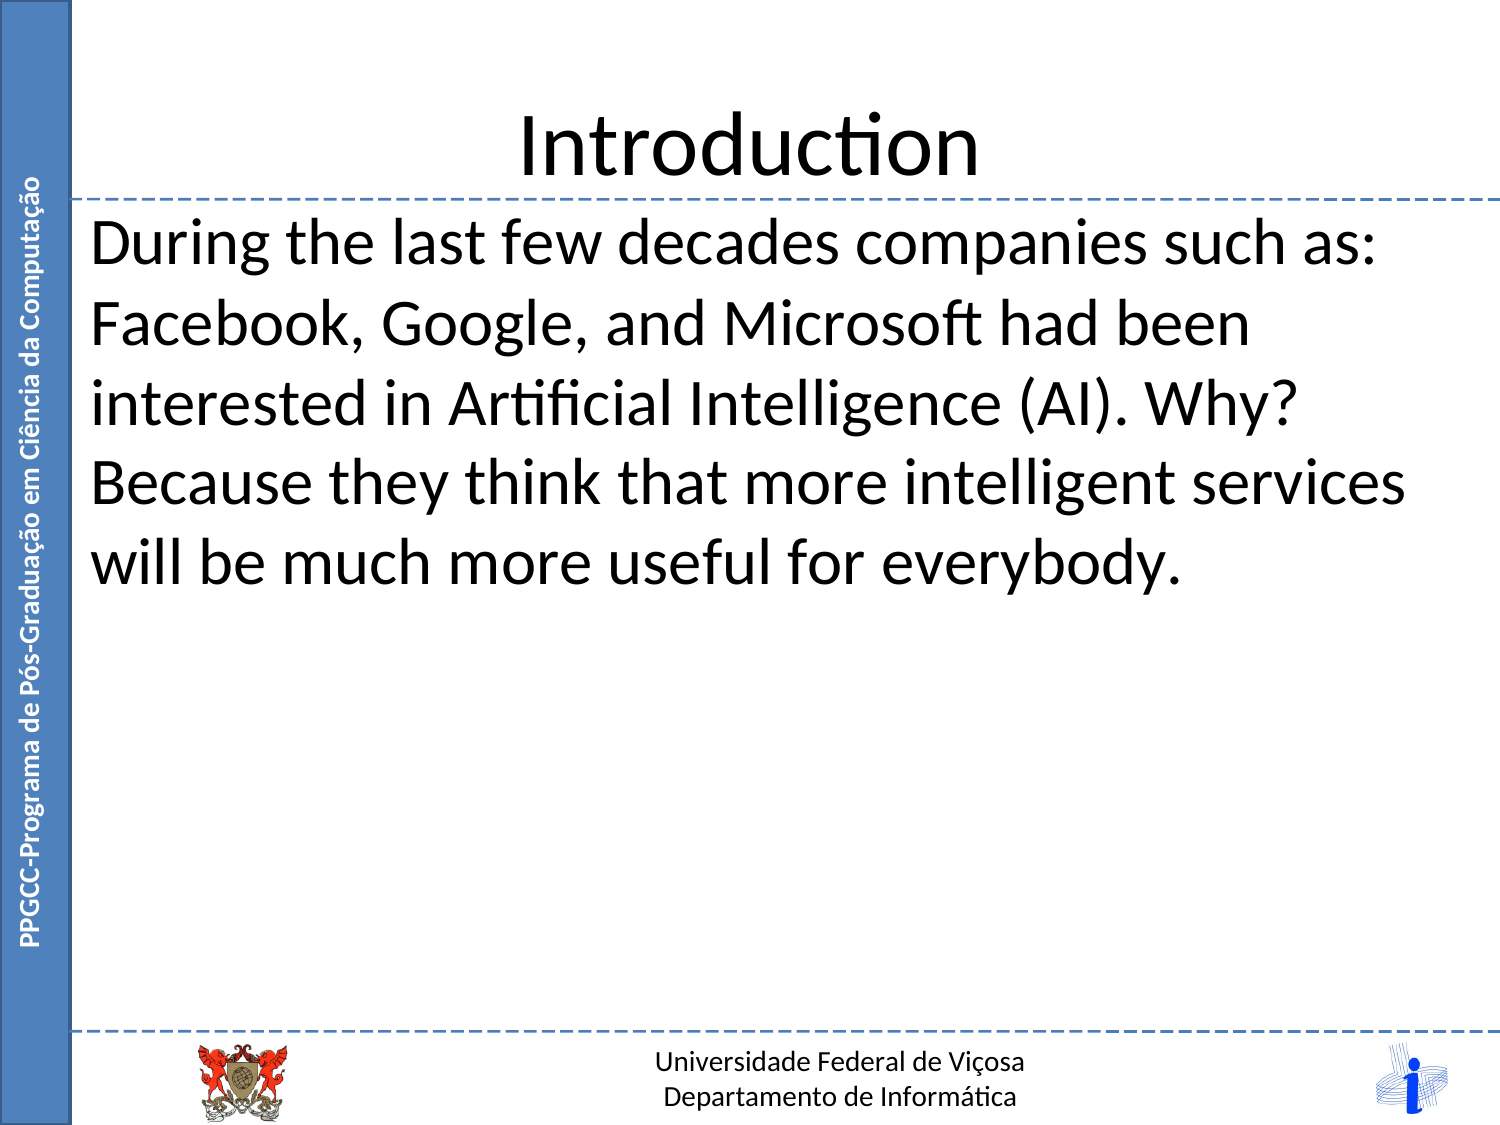

Introduction
During the last few decades companies such as: Facebook, Google, and Microsoft had been interested in Artificial Intelligence (AI). Why? Because they think that more intelligent services will be much more useful for everybody.
PPGCC-Programa de Pós-Graduação em Ciência da Computação
Universidade Federal de Viçosa
Departamento de Informática